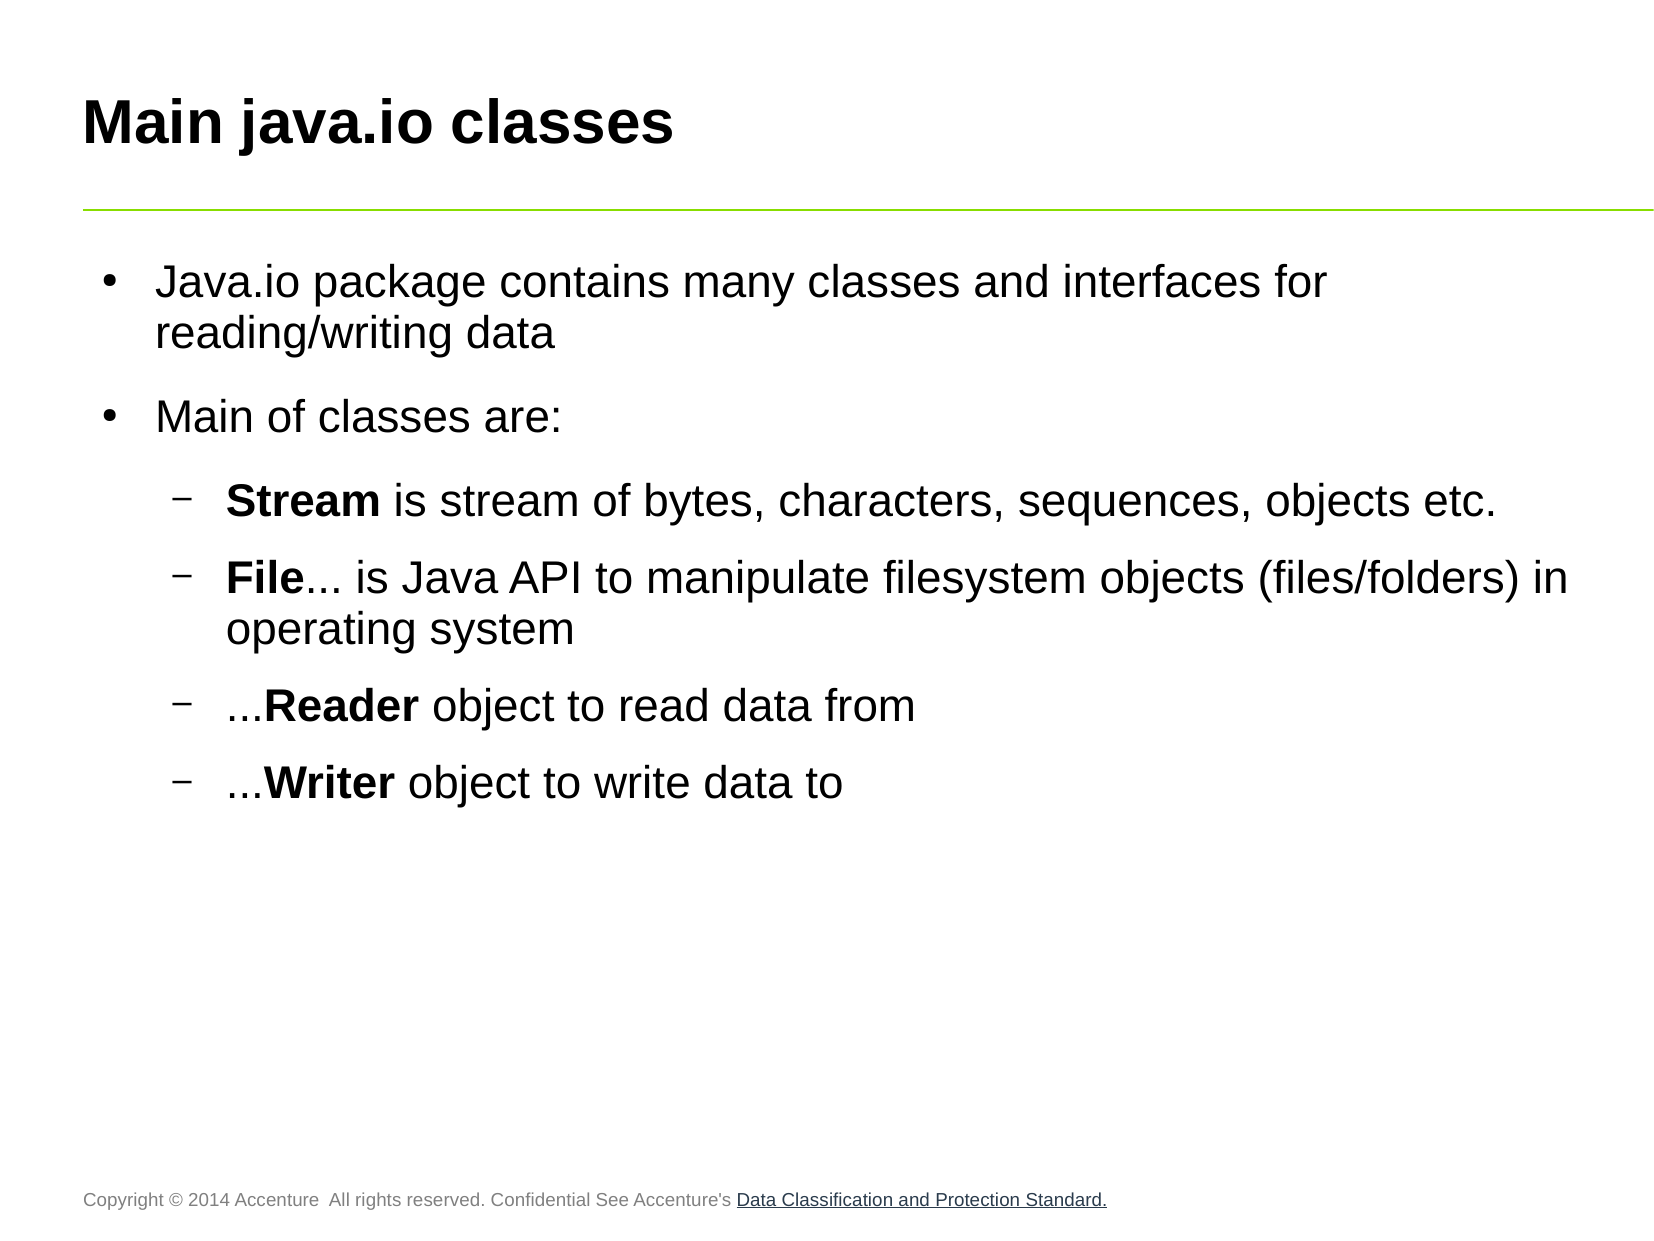

# Main java.io classes
Java.io package contains many classes and interfaces for reading/writing data
Main of classes are:
Stream is stream of bytes, characters, sequences, objects etc.
File... is Java API to manipulate filesystem objects (files/folders) in operating system
...Reader object to read data from
...Writer object to write data to